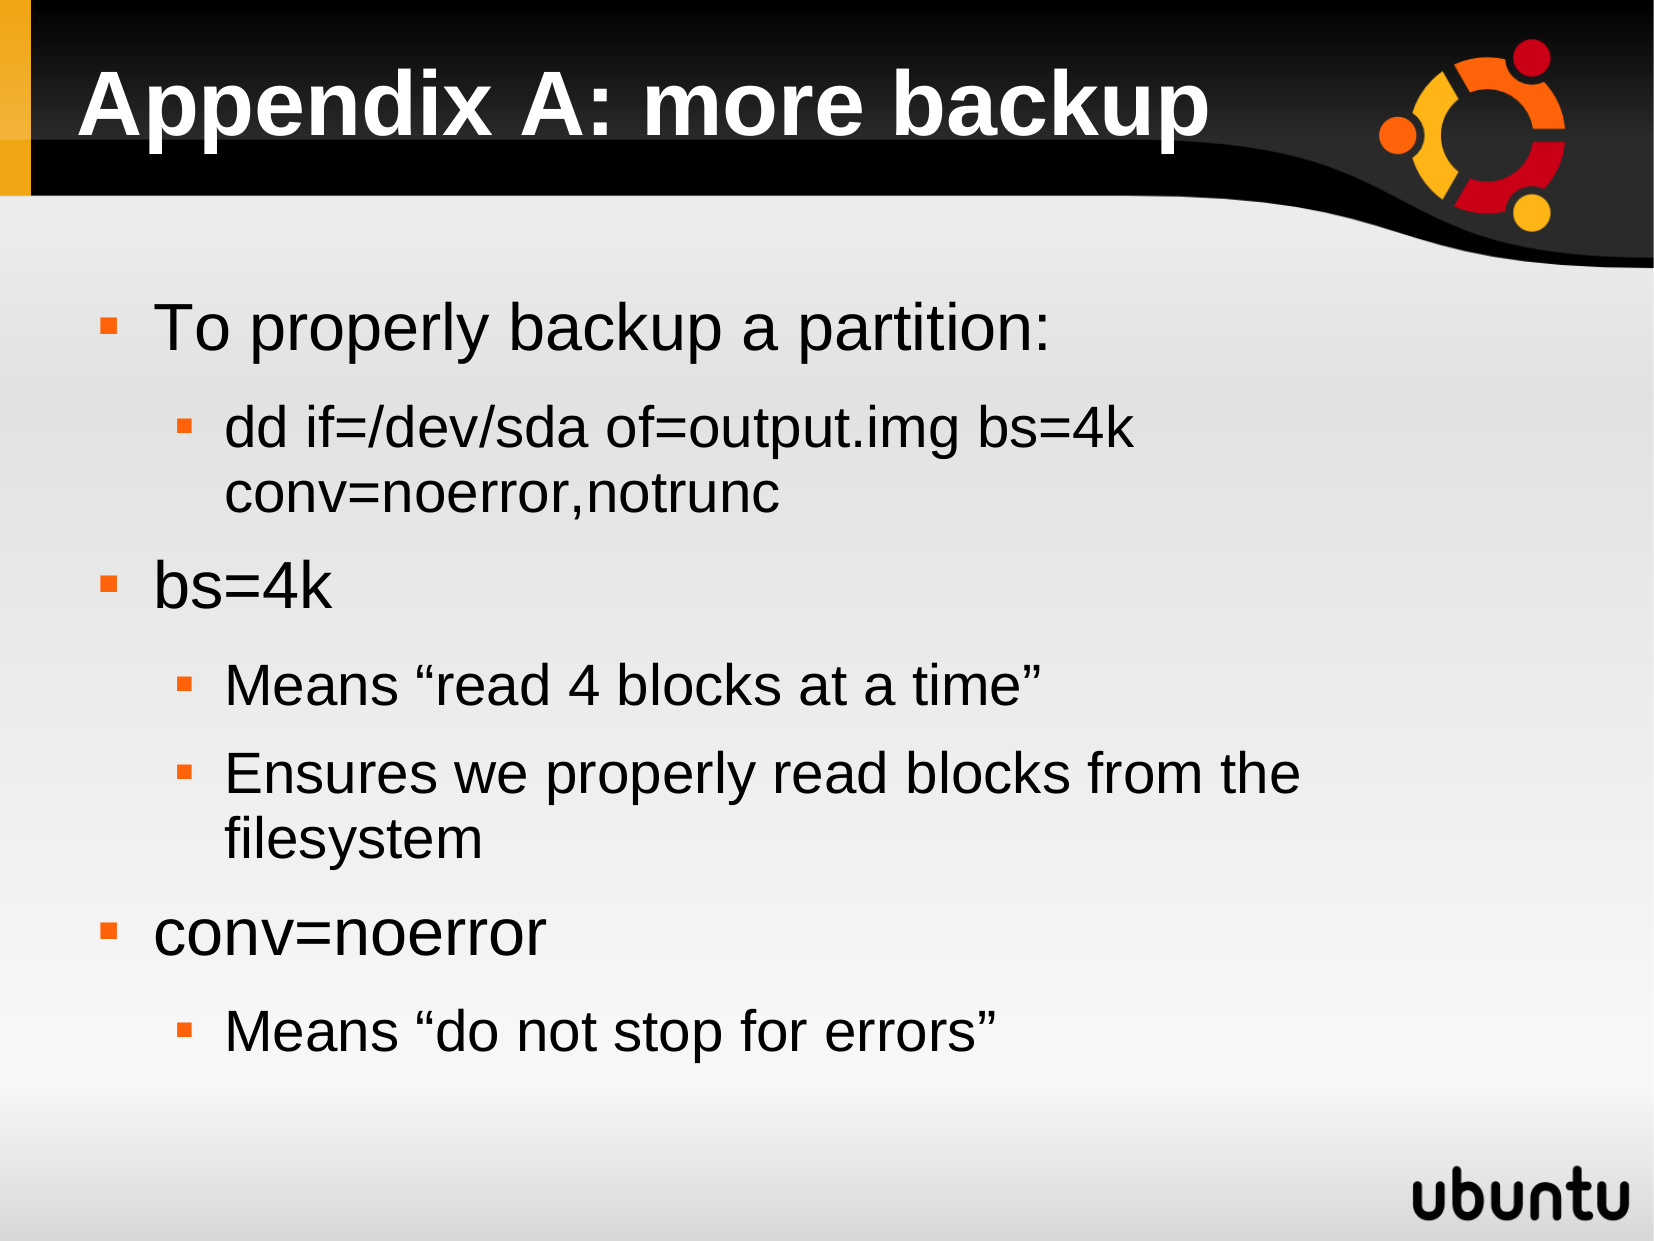

# Appendix A: more backup
To properly backup a partition:
dd if=/dev/sda of=output.img bs=4k conv=noerror,notrunc
bs=4k
Means “read 4 blocks at a time”
Ensures we properly read blocks from the filesystem
conv=noerror
Means “do not stop for errors”